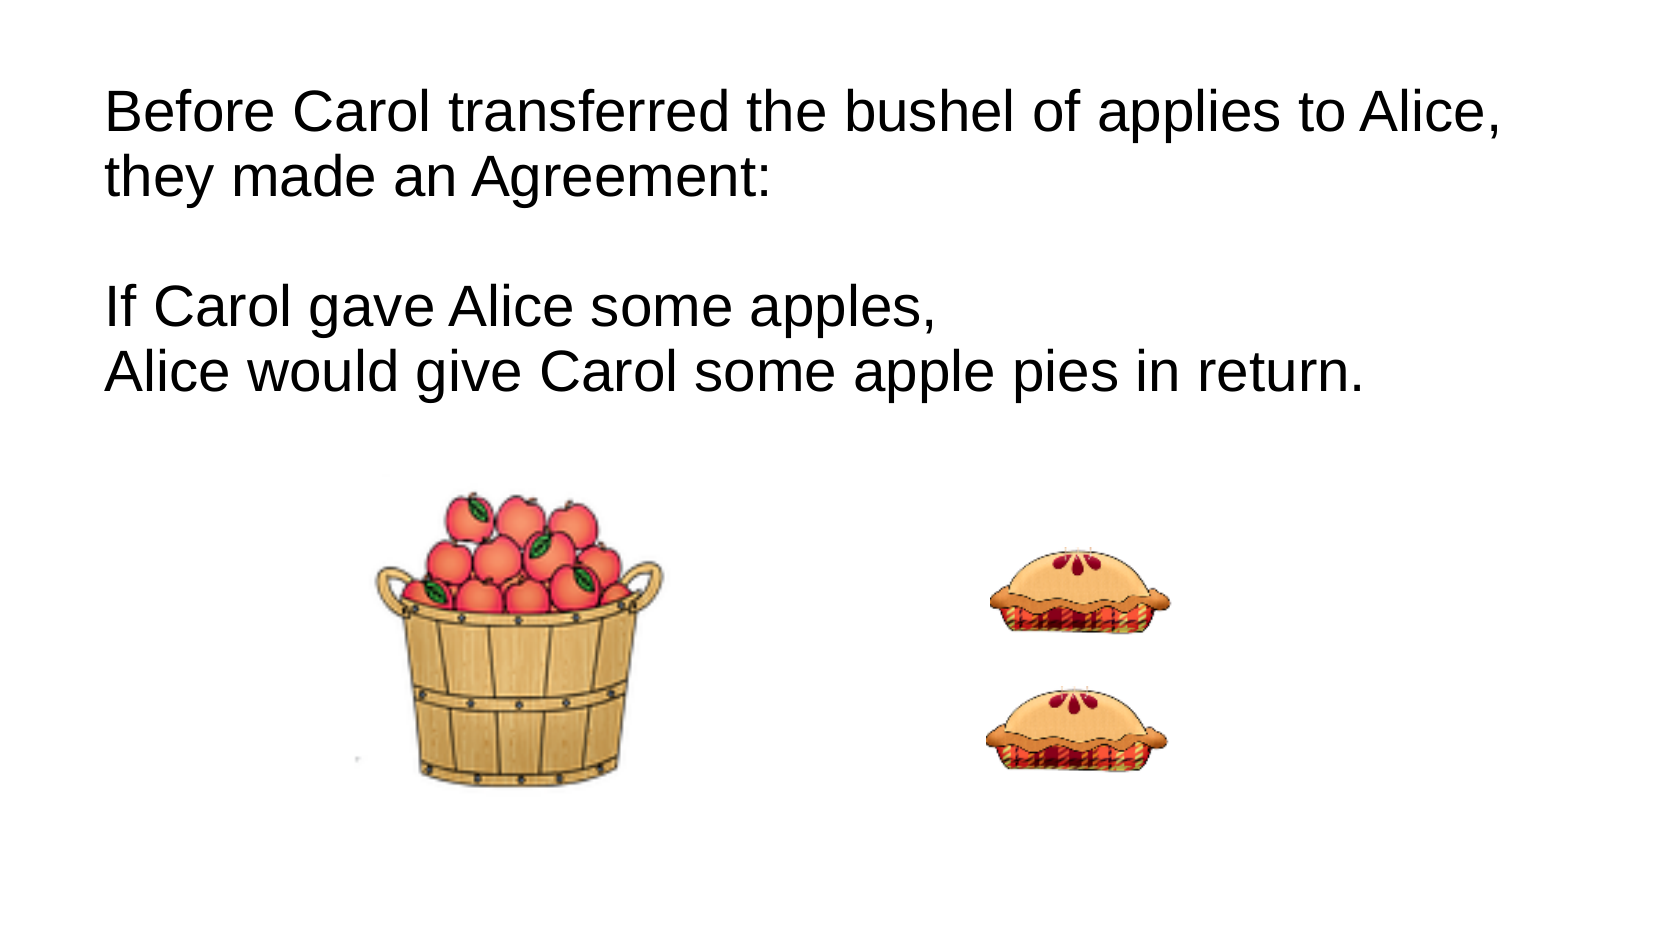

Before Carol transferred the bushel of applies to Alice,
they made an Agreement:
If Carol gave Alice some apples,
Alice would give Carol some apple pies in return.